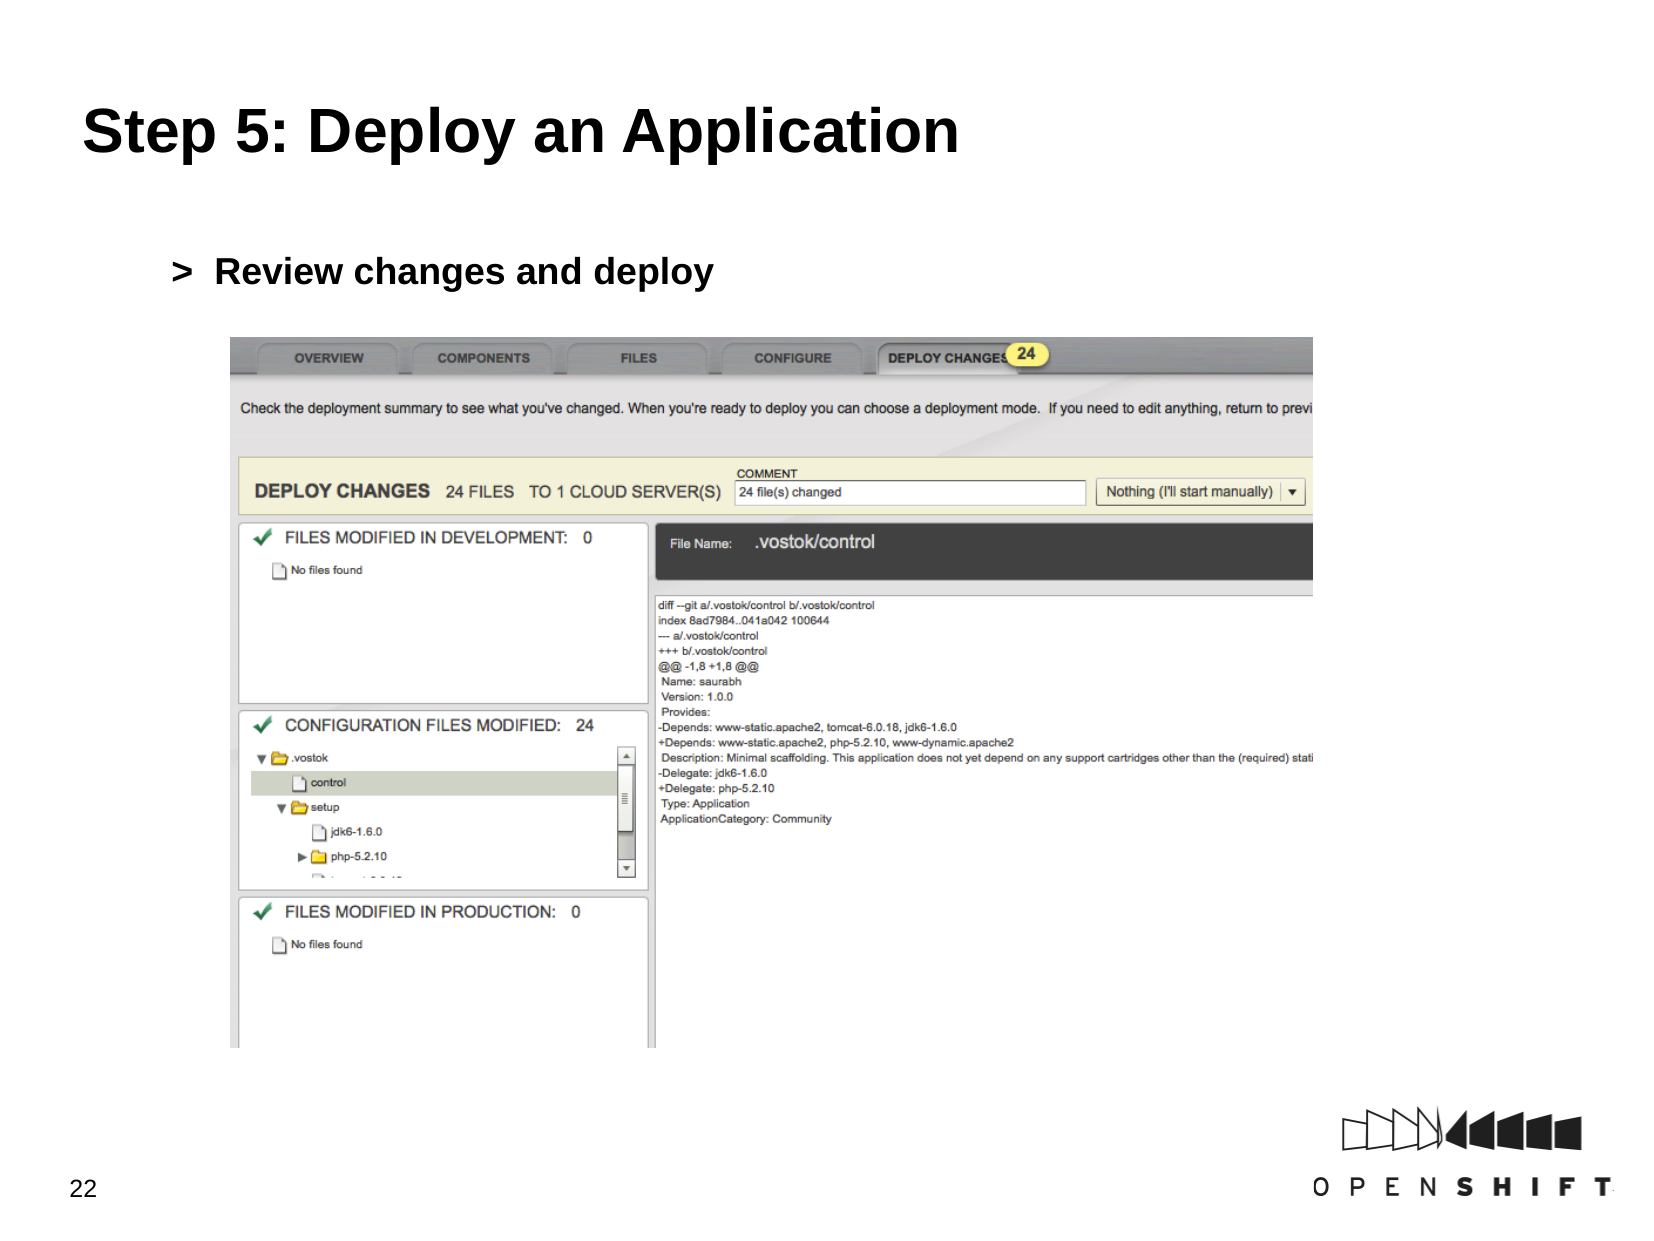

# Step 5: Deploy an Application
> Review changes and deploy